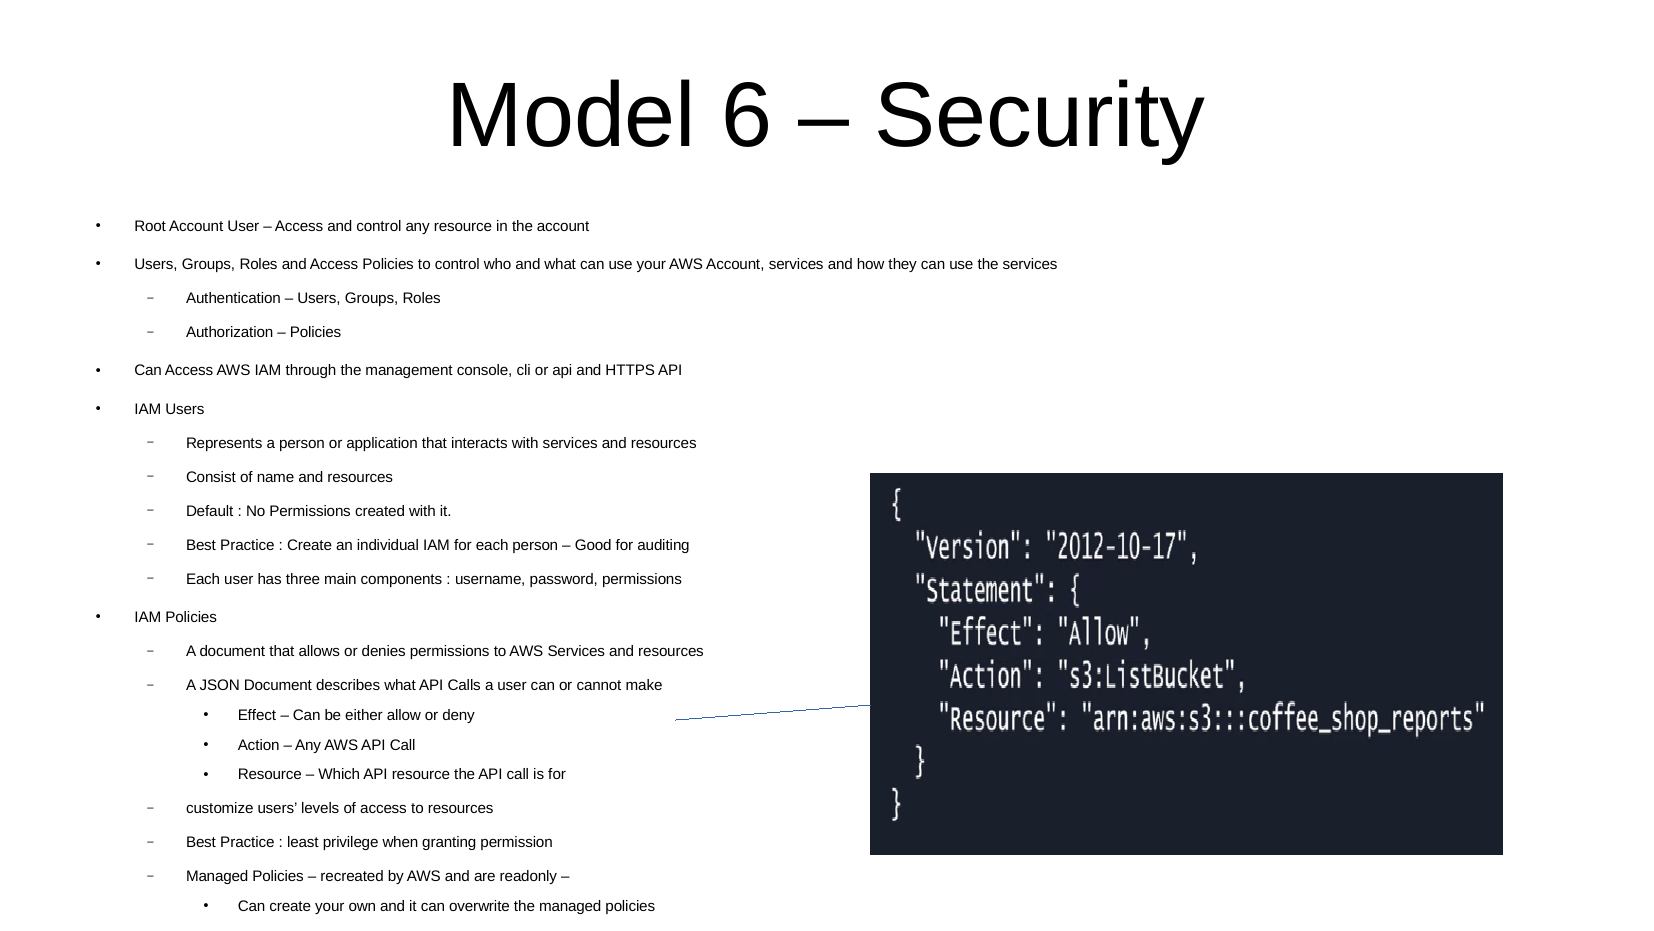

# Model 6 – Security
Root Account User – Access and control any resource in the account
Users, Groups, Roles and Access Policies to control who and what can use your AWS Account, services and how they can use the services
Authentication – Users, Groups, Roles
Authorization – Policies
Can Access AWS IAM through the management console, cli or api and HTTPS API
IAM Users
Represents a person or application that interacts with services and resources
Consist of name and resources
Default : No Permissions created with it.
Best Practice : Create an individual IAM for each person – Good for auditing
Each user has three main components : username, password, permissions
IAM Policies
A document that allows or denies permissions to AWS Services and resources
A JSON Document describes what API Calls a user can or cannot make
Effect – Can be either allow or deny
Action – Any AWS API Call
Resource – Which API resource the API call is for
customize users’ levels of access to resources
Best Practice : least privilege when granting permission
Managed Policies – recreated by AWS and are readonly –
Can create your own and it can overwrite the managed policies